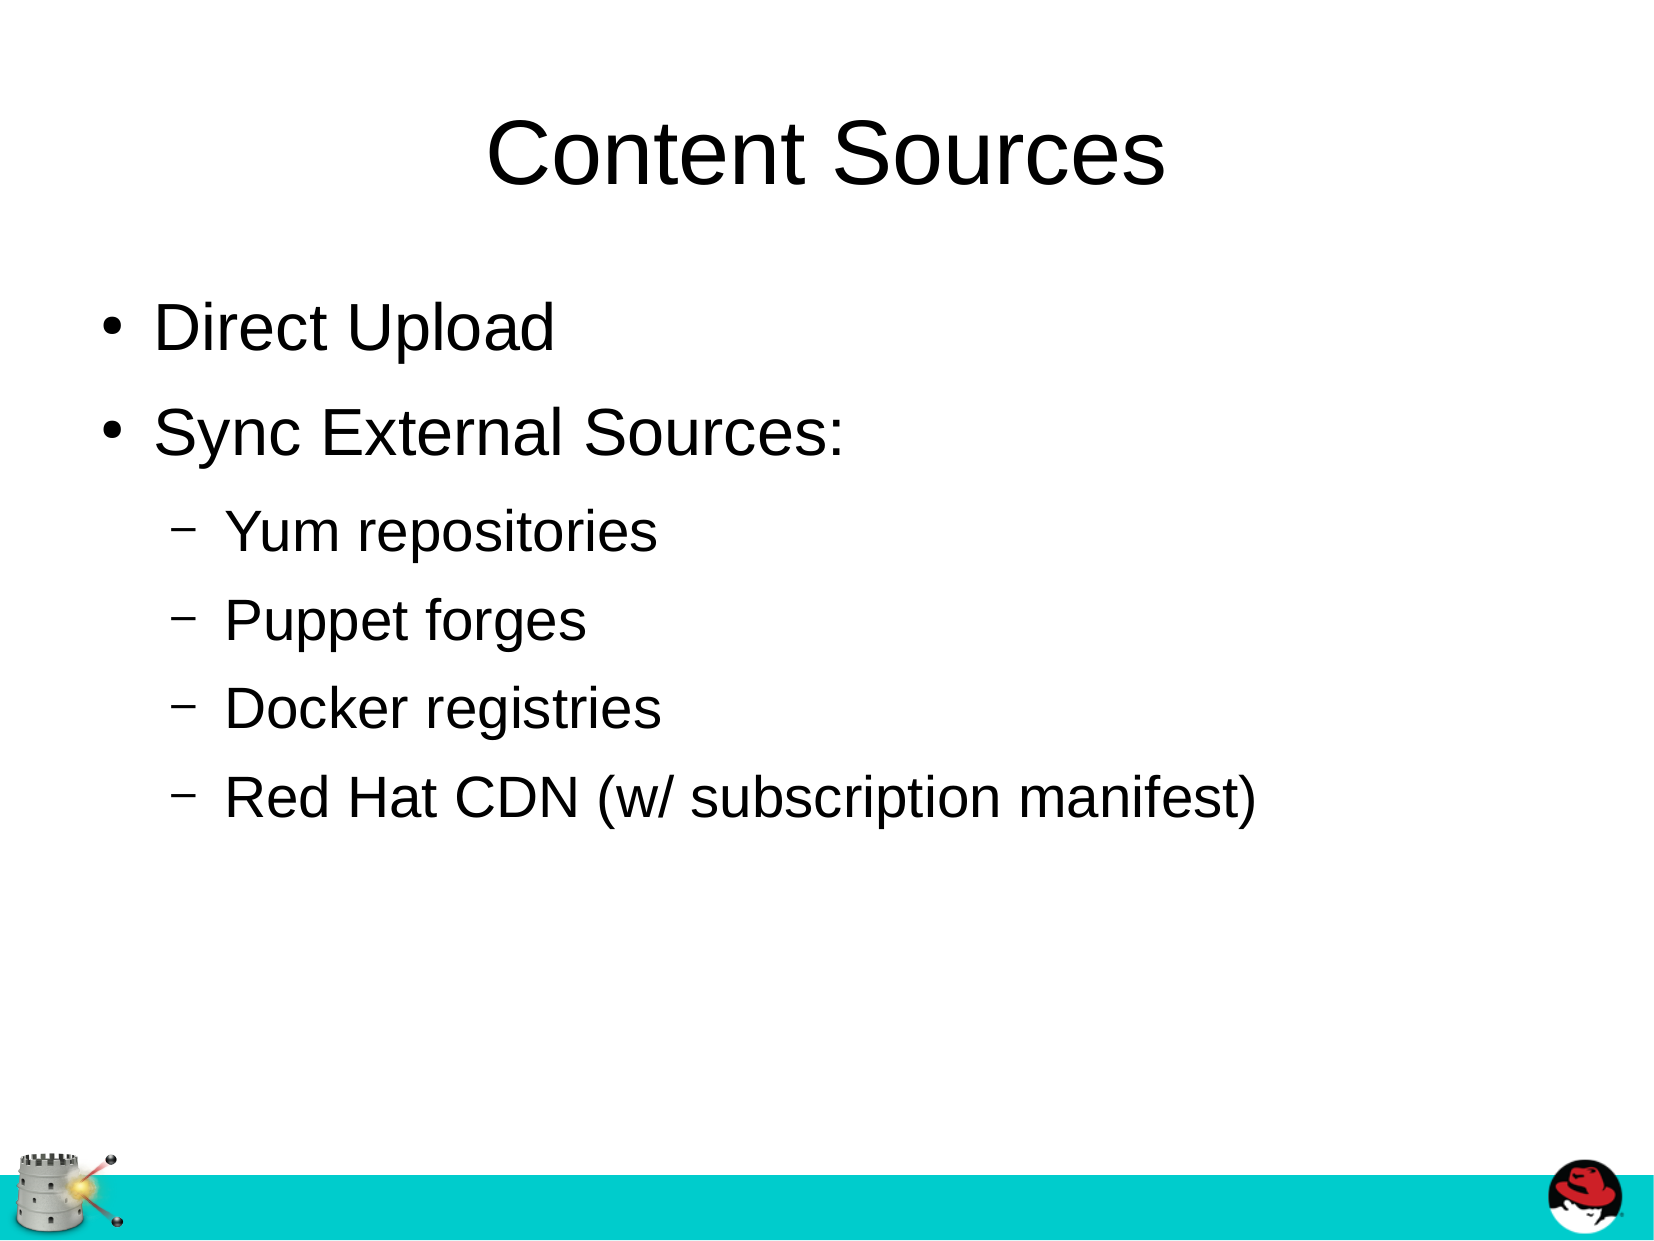

# Content Sources
Direct Upload
Sync External Sources:
Yum repositories
Puppet forges
Docker registries
Red Hat CDN (w/ subscription manifest)